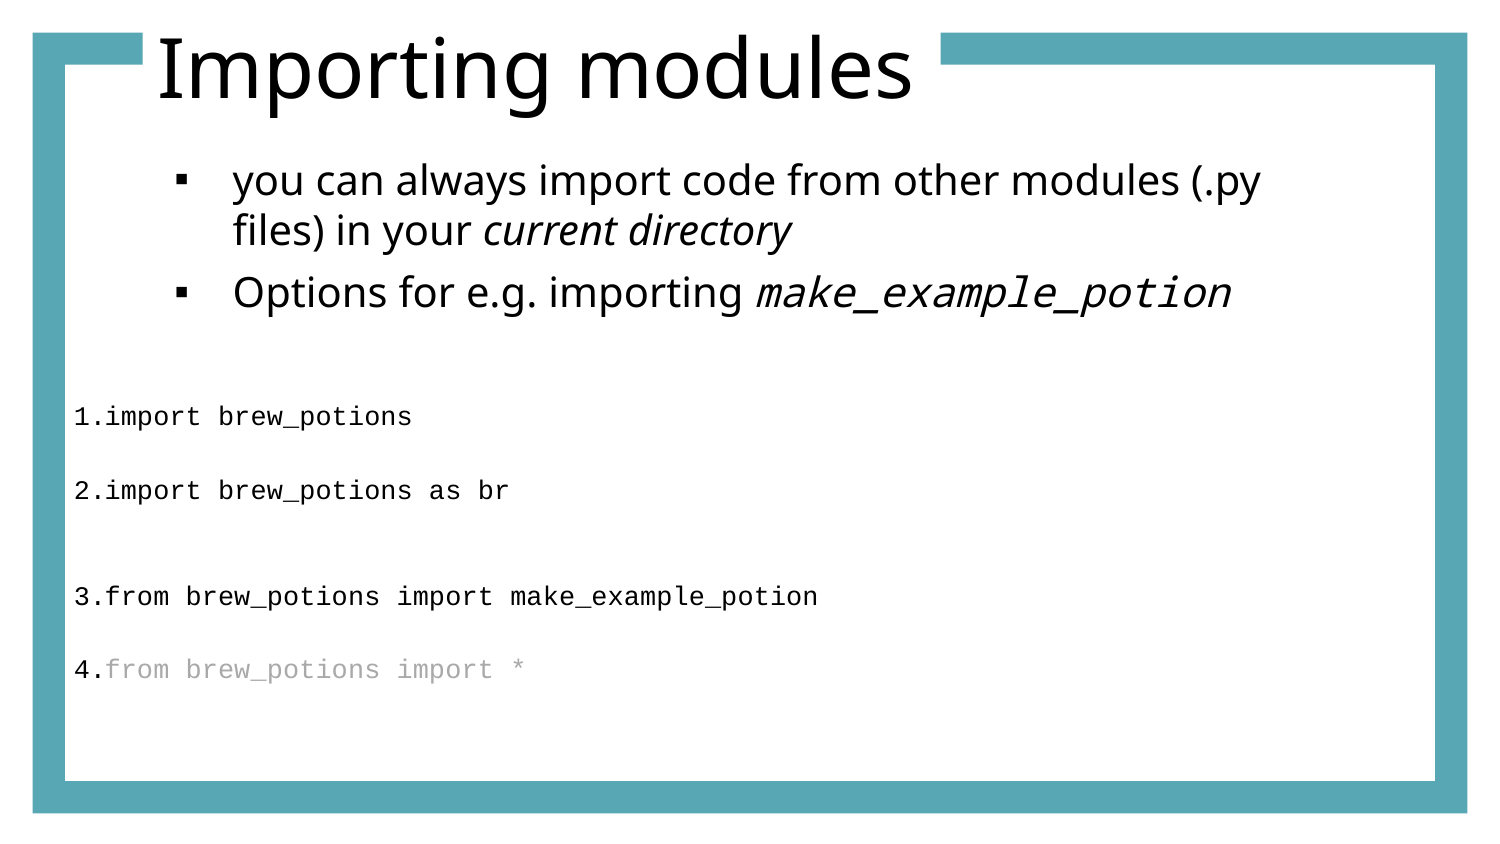

# Importing modules
you can always import code from other modules (.py files) in your current directory
Options for e.g. importing make_example_potion
import brew_potions
import brew_potions as br
from brew_potions import make_example_potion
from brew_potions import *